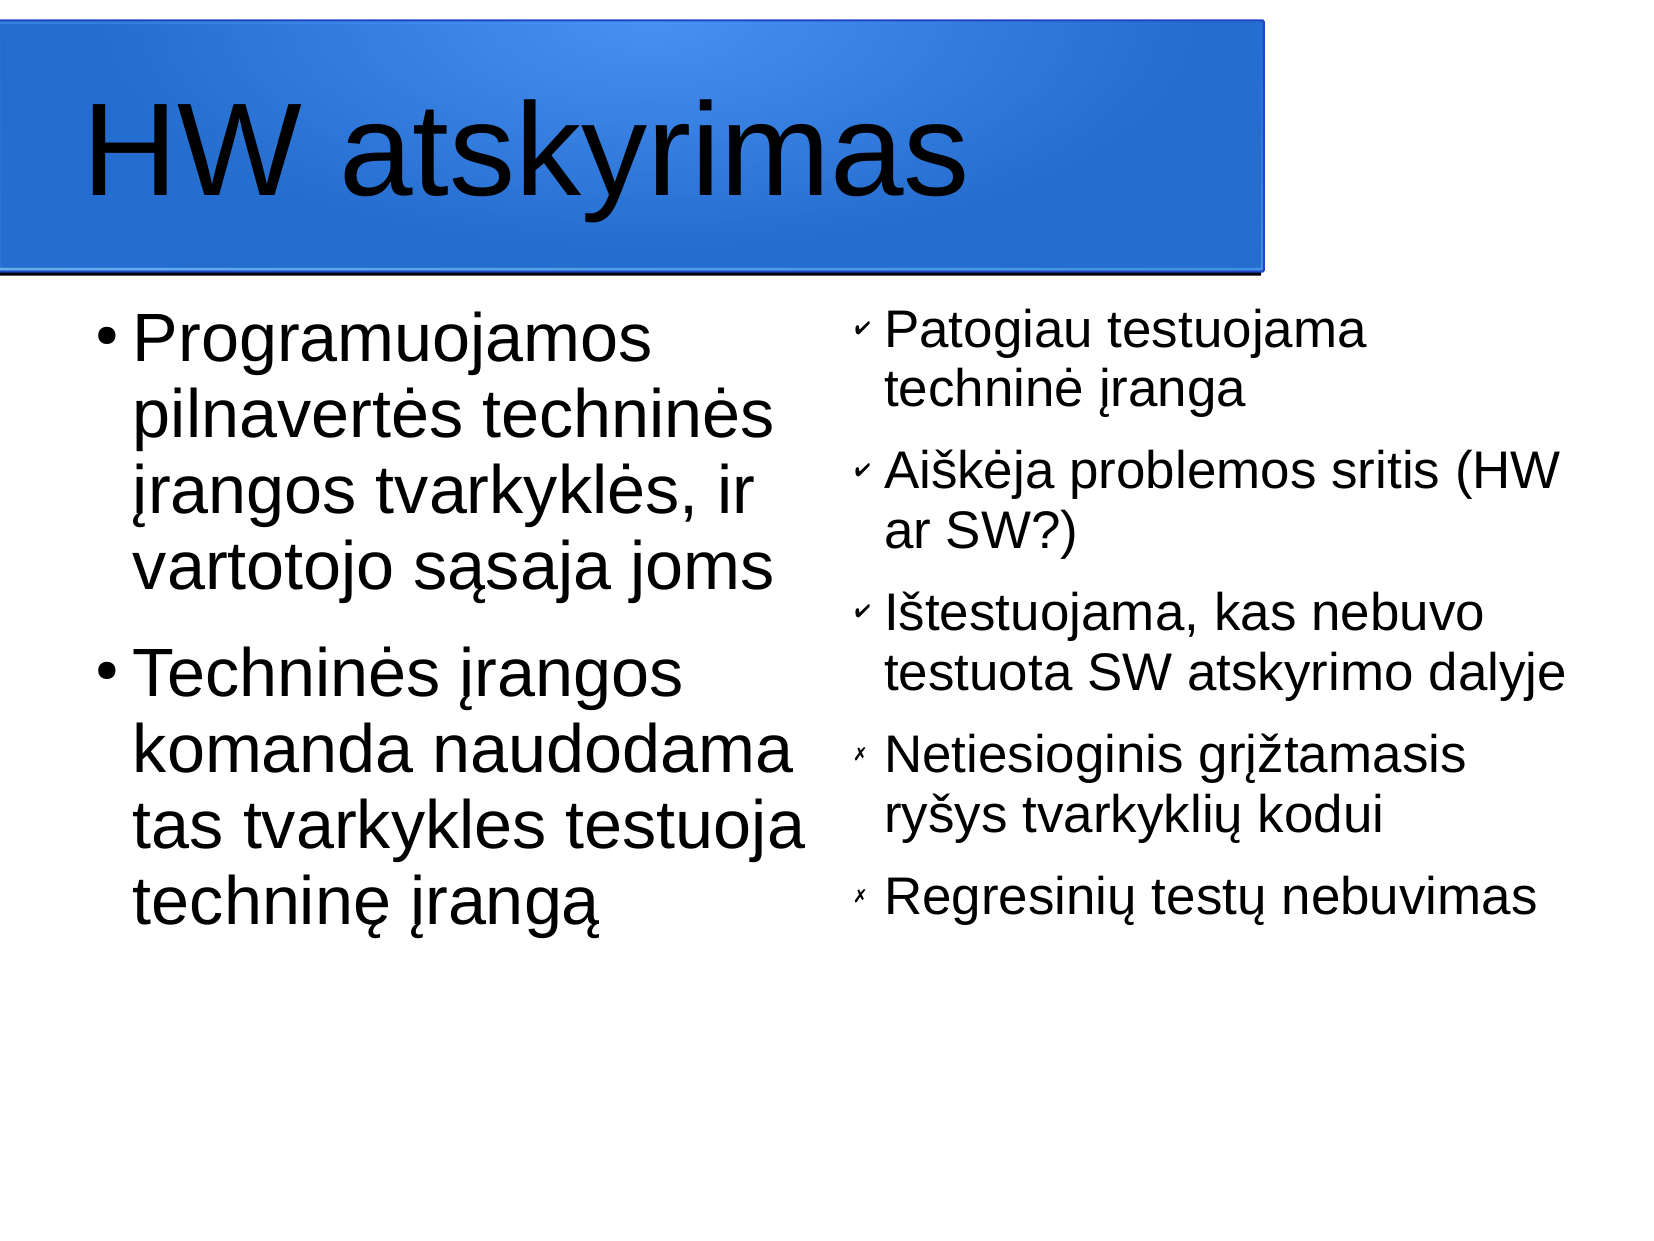

# HW atskyrimas
Programuojamos pilnavertės techninės įrangos tvarkyklės, ir vartotojo sąsaja joms
Techninės įrangos komanda naudodama tas tvarkykles testuoja techninę įrangą
Patogiau testuojama techninė įranga
Aiškėja problemos sritis (HW ar SW?)
Ištestuojama, kas nebuvo testuota SW atskyrimo dalyje
Netiesioginis grįžtamasis ryšys tvarkyklių kodui
Regresinių testų nebuvimas